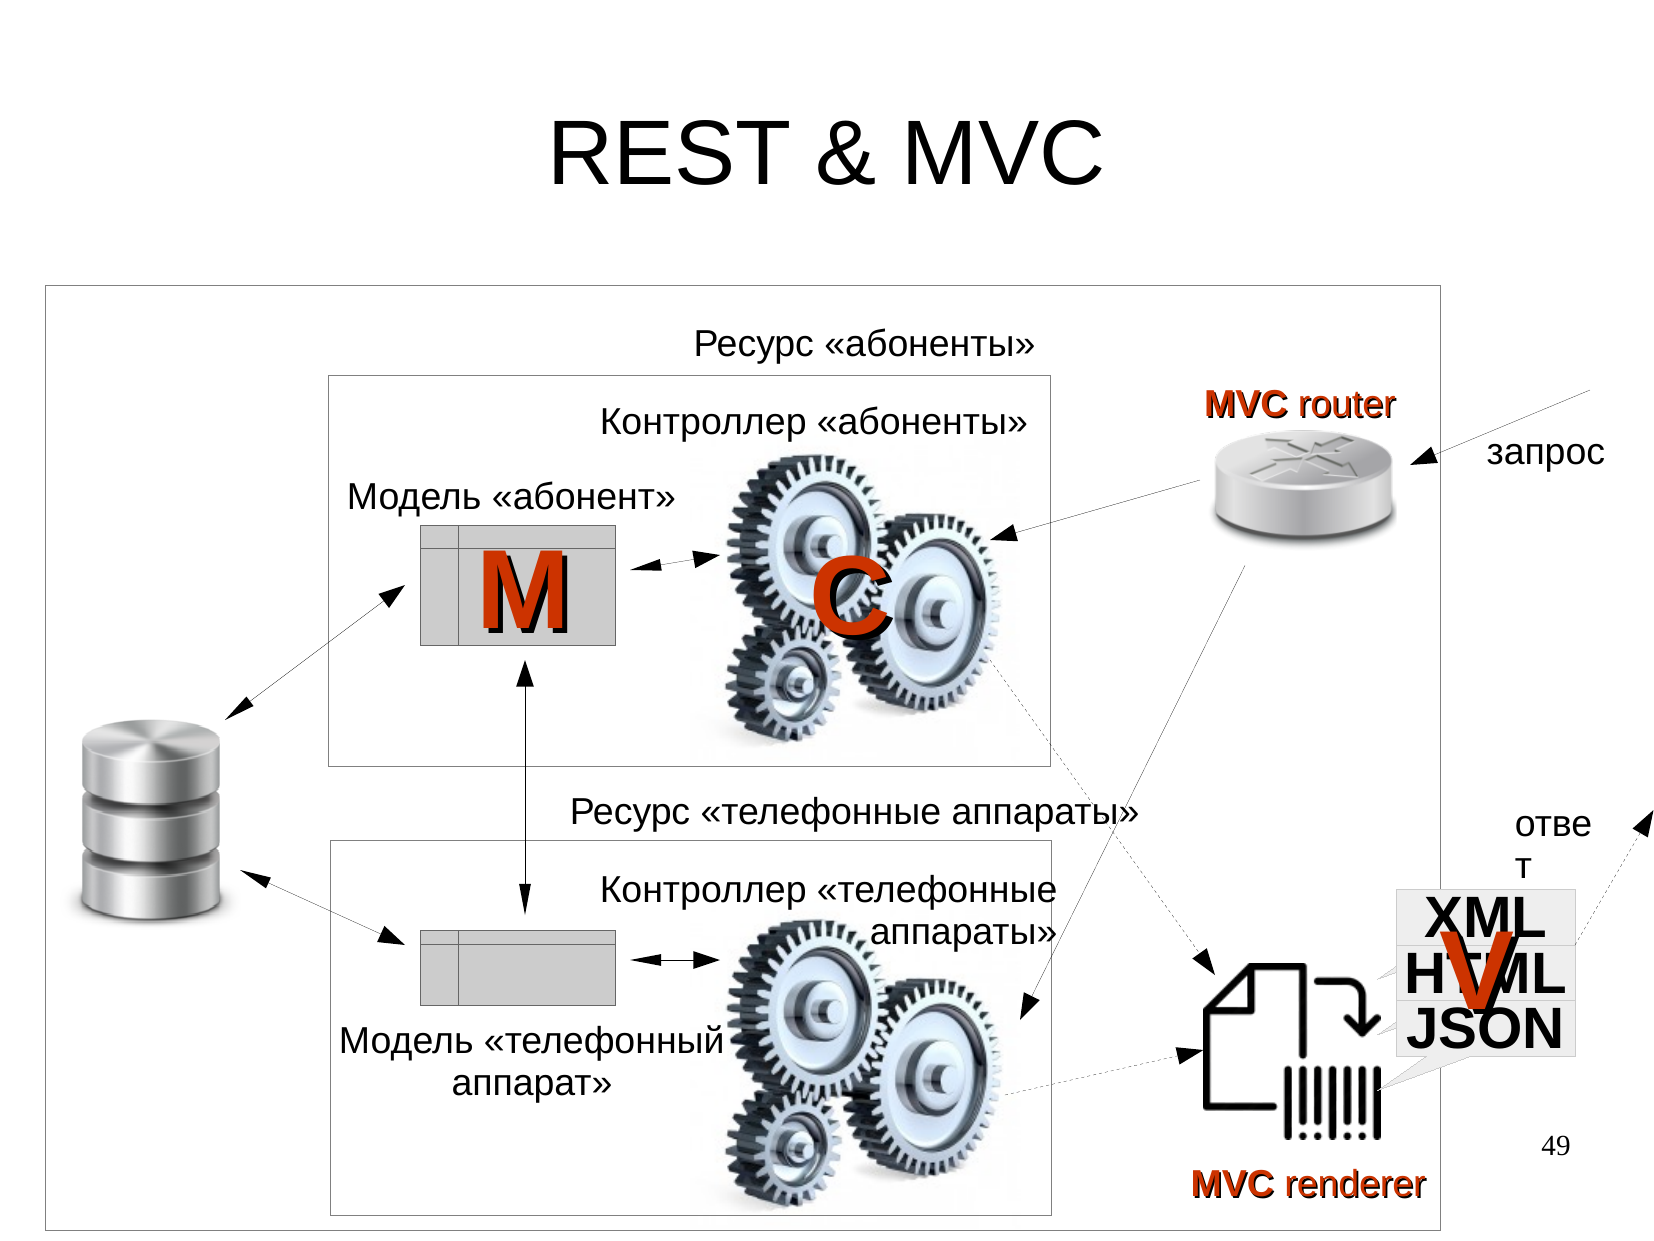

# REST & MVC
Ресурс «абоненты»
MVC router
Контроллер «абоненты»
запрос
Модель «абонент»
M
C
Ресурс «телефонные аппараты»
ответ
Контроллер «телефонные
аппараты»
XML
V
HTML
JSON
Модель «телефонный
аппарат»
49
MVC renderer